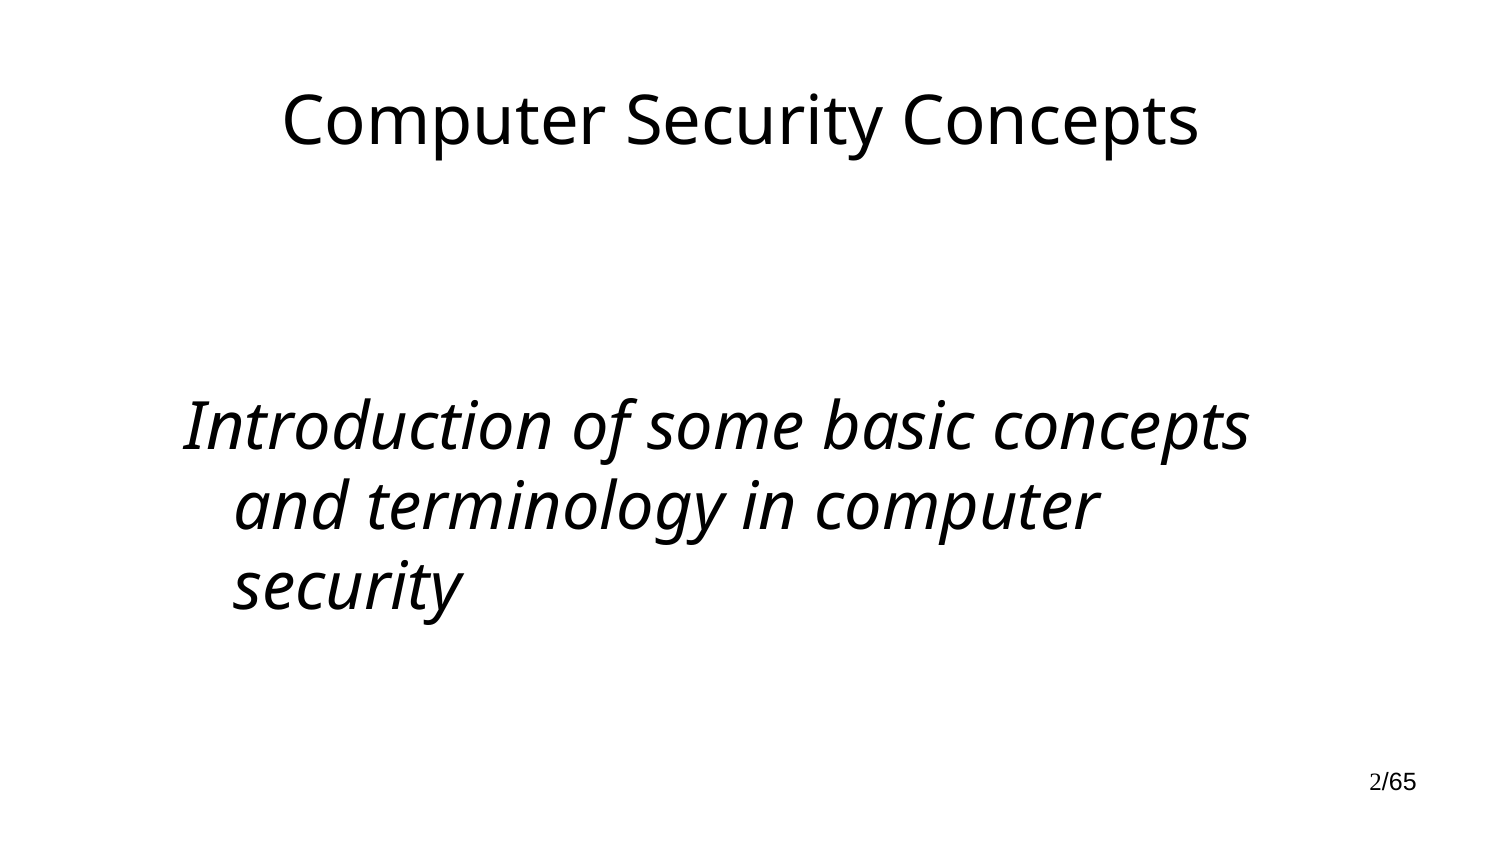

# Computer Security Concepts
Introduction of some basic concepts and terminology in computer security